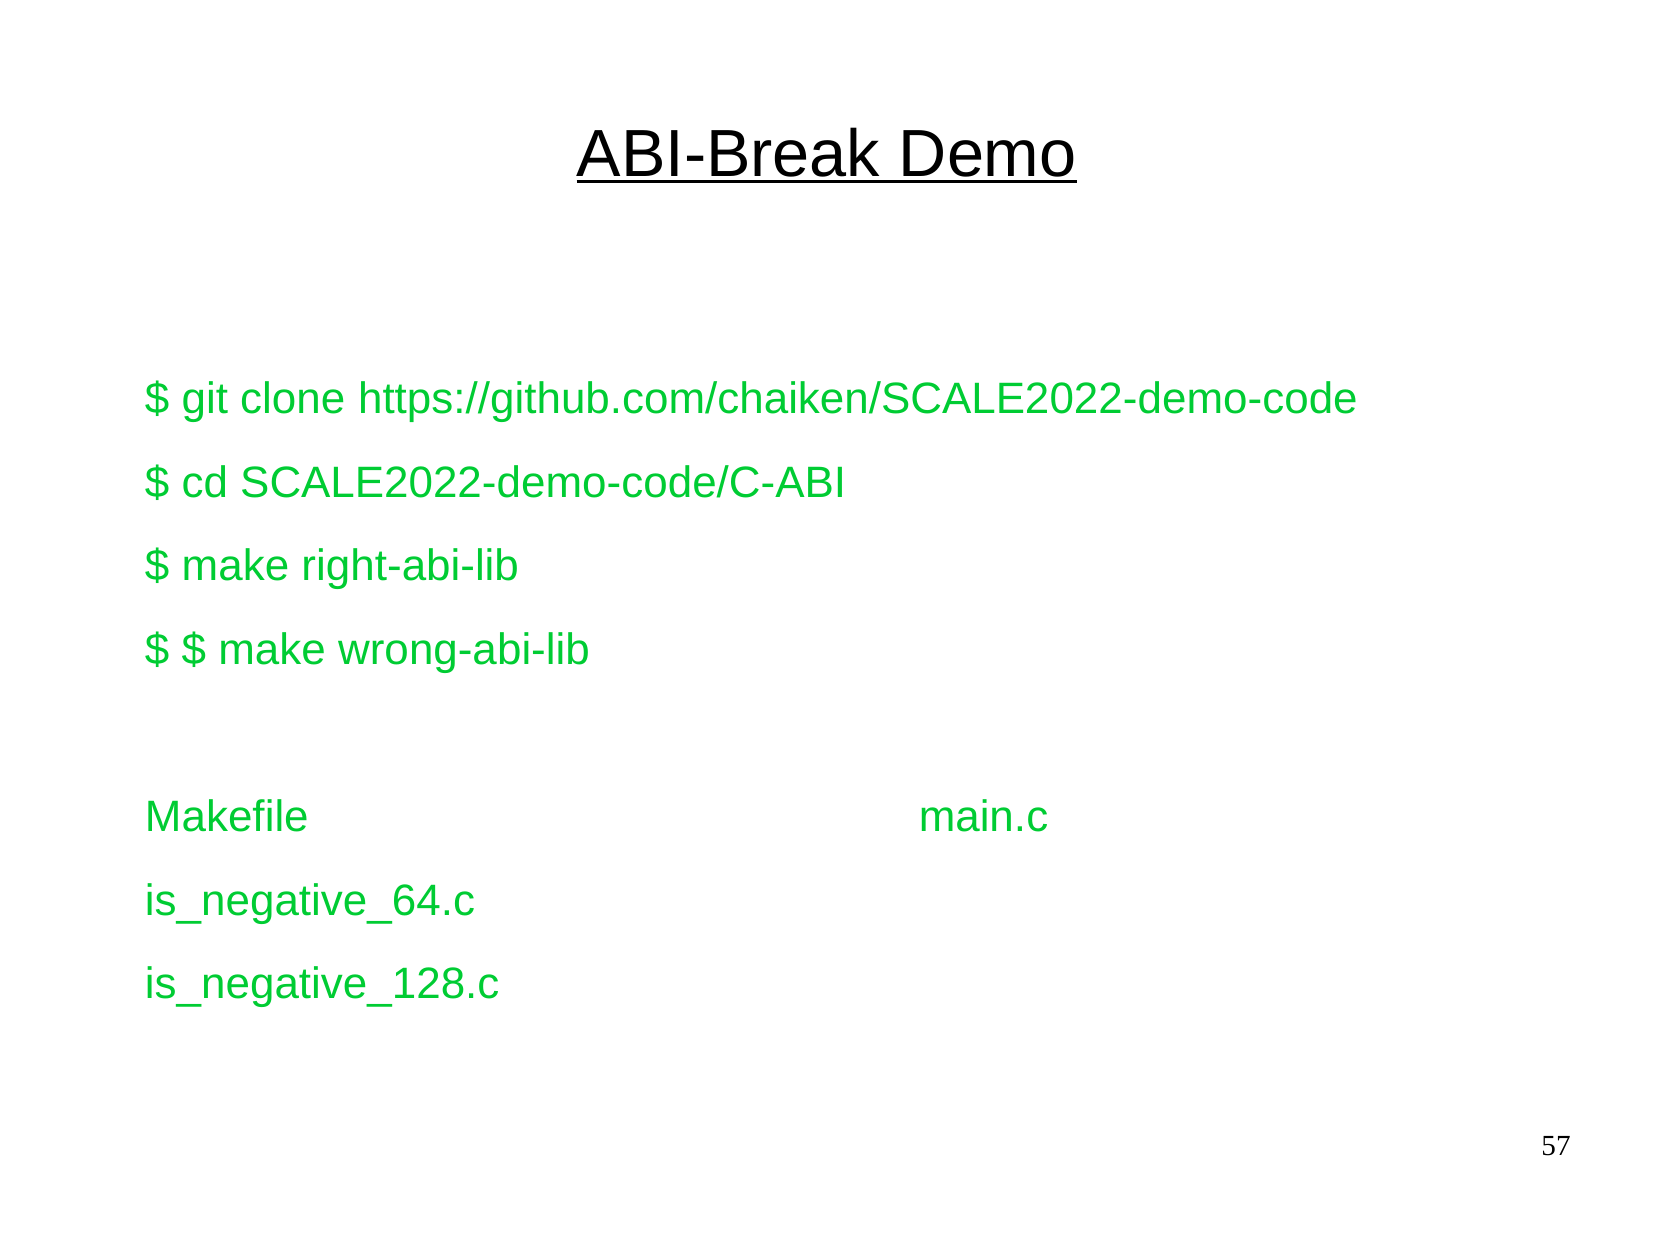

# ABI-Break Demo
$ git clone https://github.com/chaiken/SCALE2022-demo-code
$ cd SCALE2022-demo-code/C-ABI
$ make right-abi-lib
$ $ make wrong-abi-lib
Makefile 				 main.c
is_negative_64.c
is_negative_128.c
57